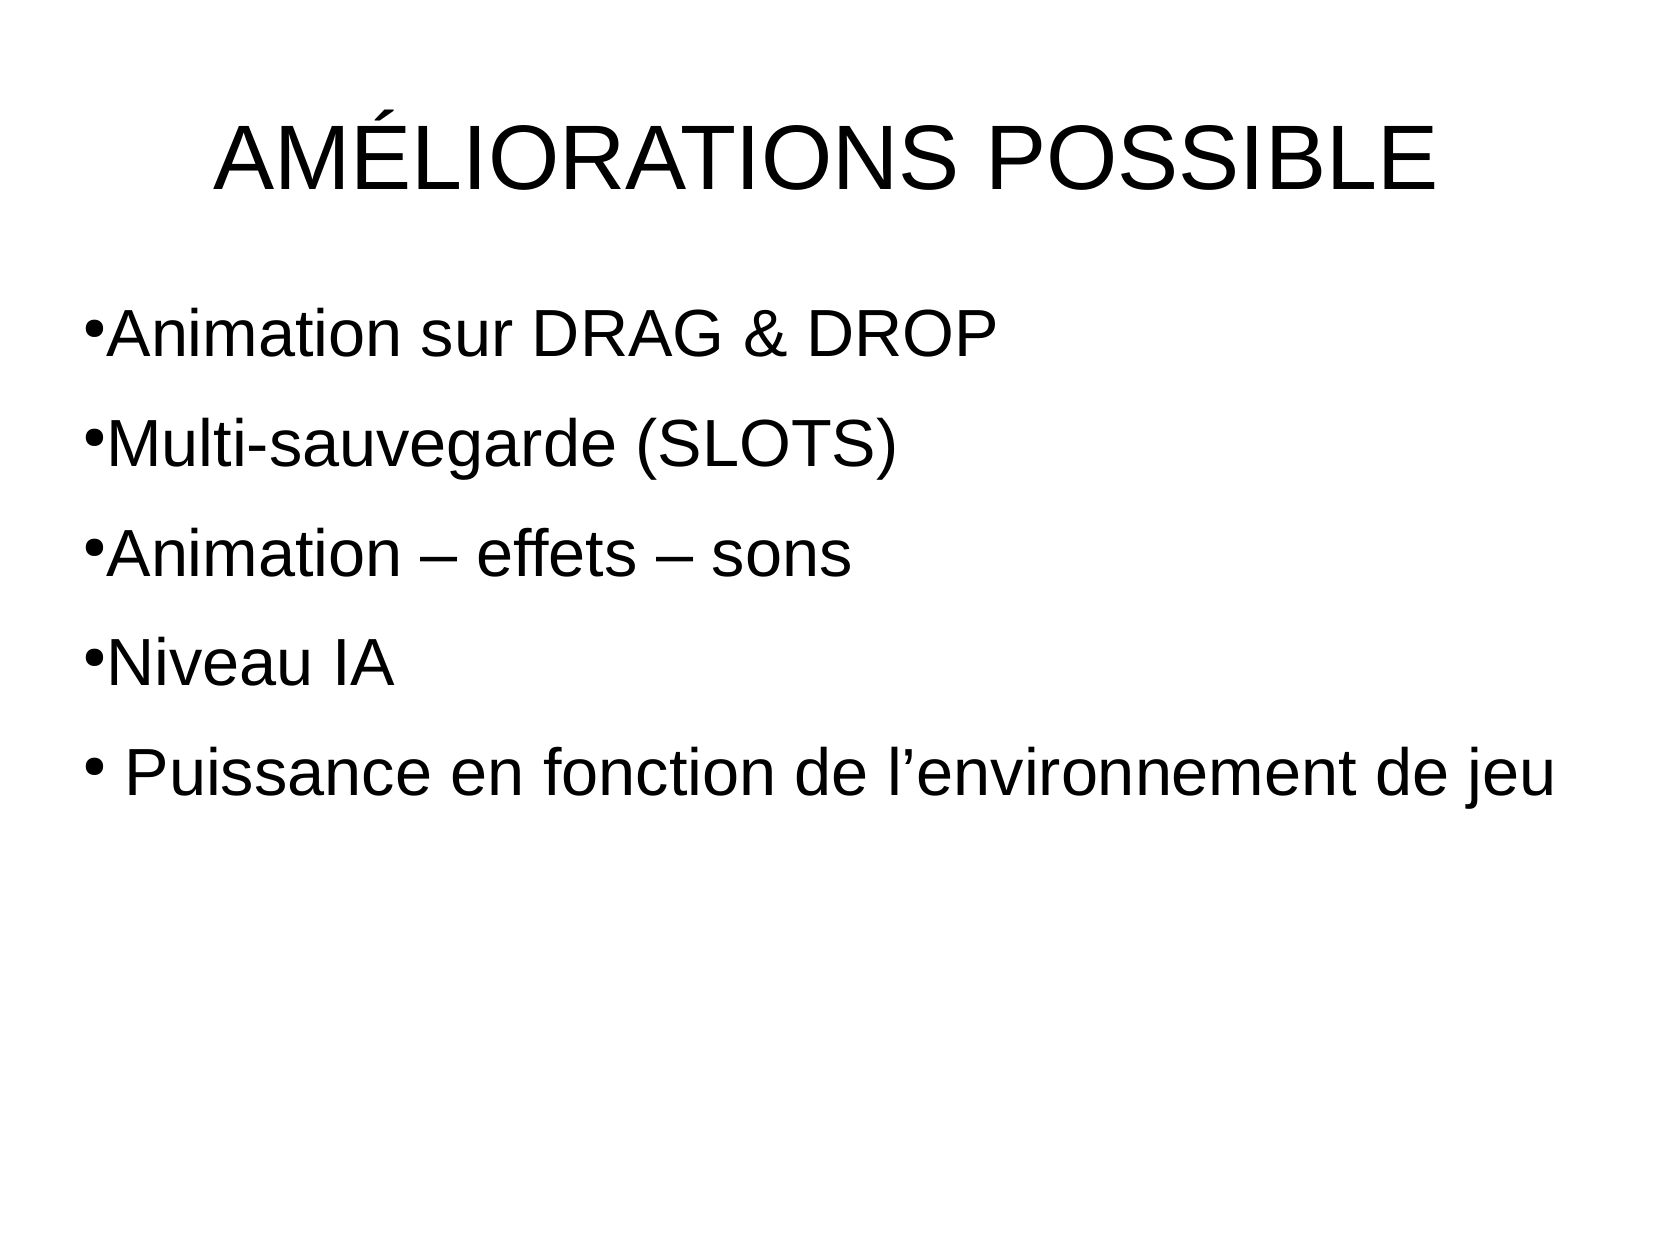

# AMÉLIORATIONS POSSIBLE
Animation sur DRAG & DROP
Multi-sauvegarde (SLOTS)
Animation – effets – sons
Niveau IA
 Puissance en fonction de l’environnement de jeu